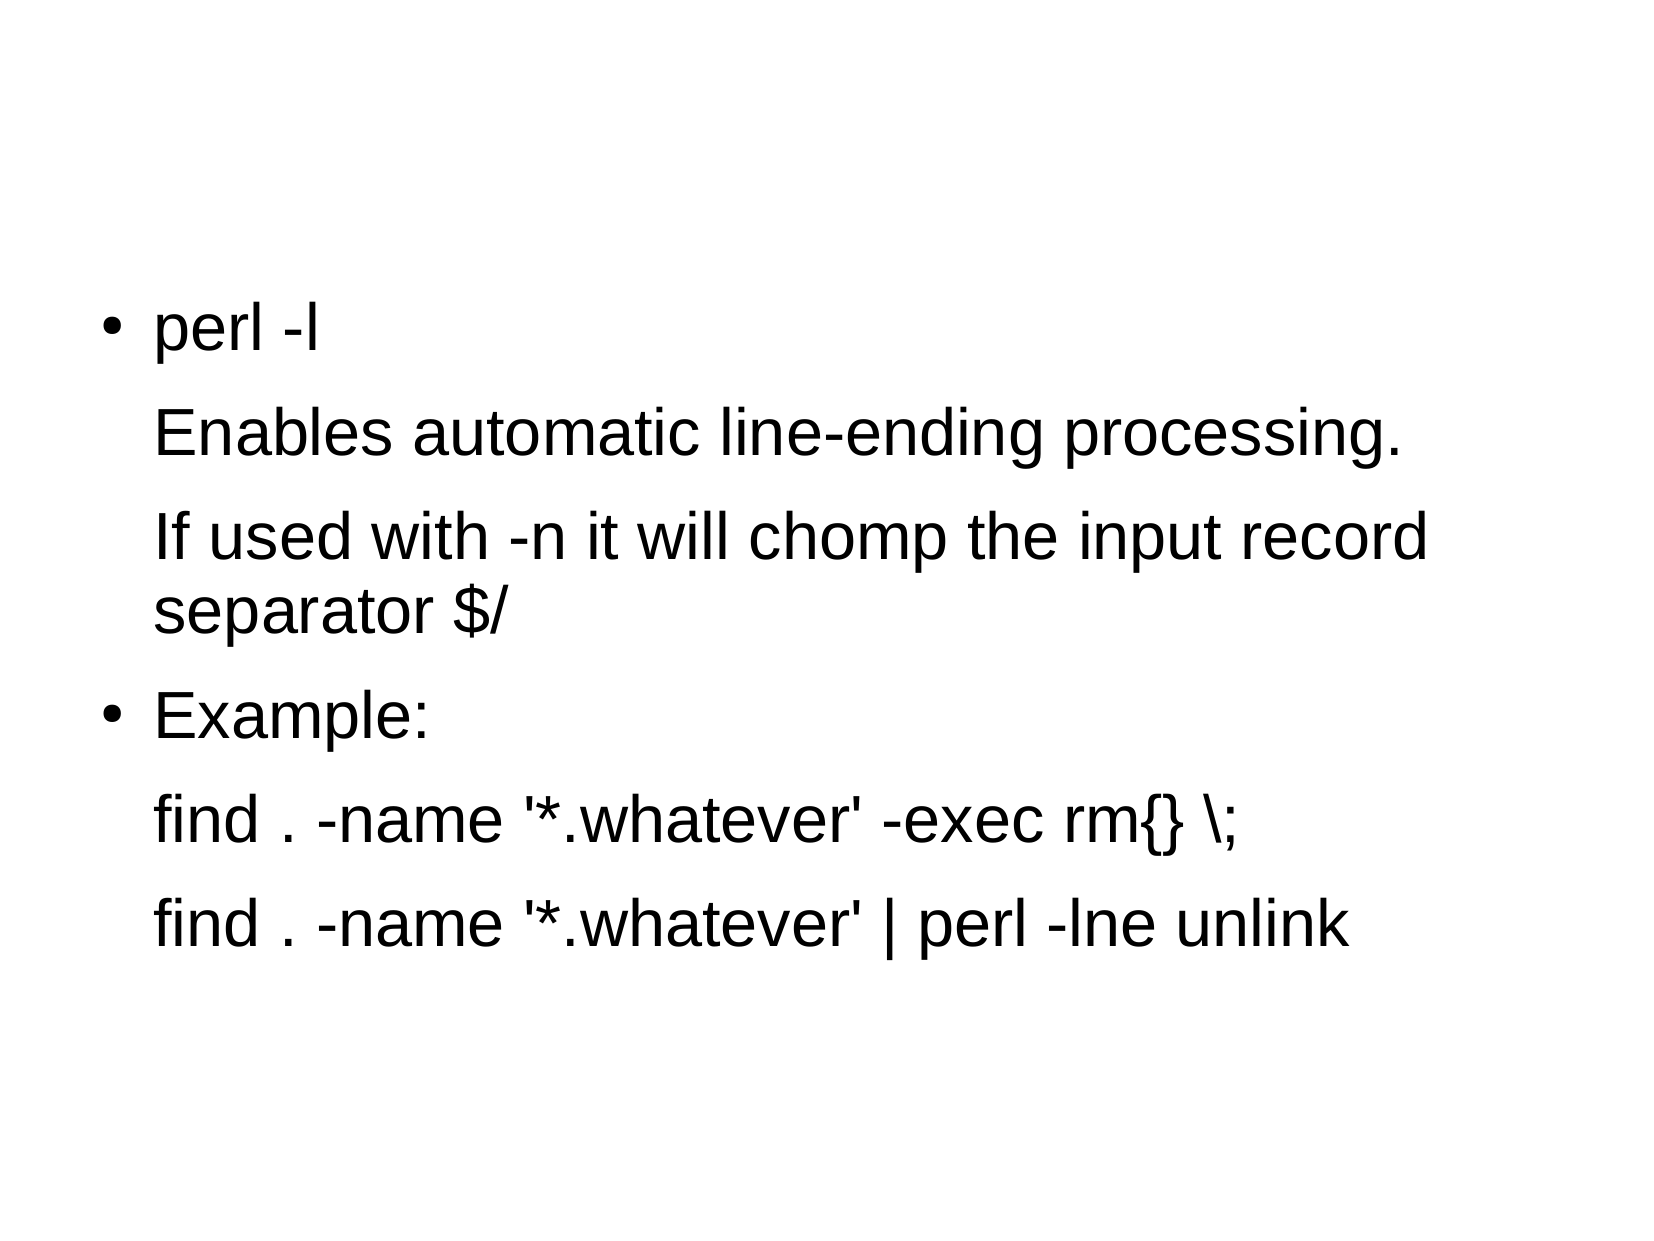

#
perl -l
Enables automatic line-ending processing.
If used with -n it will chomp the input record separator $/
Example:
find . -name '*.whatever' -exec rm{} \;
find . -name '*.whatever' | perl -lne unlink